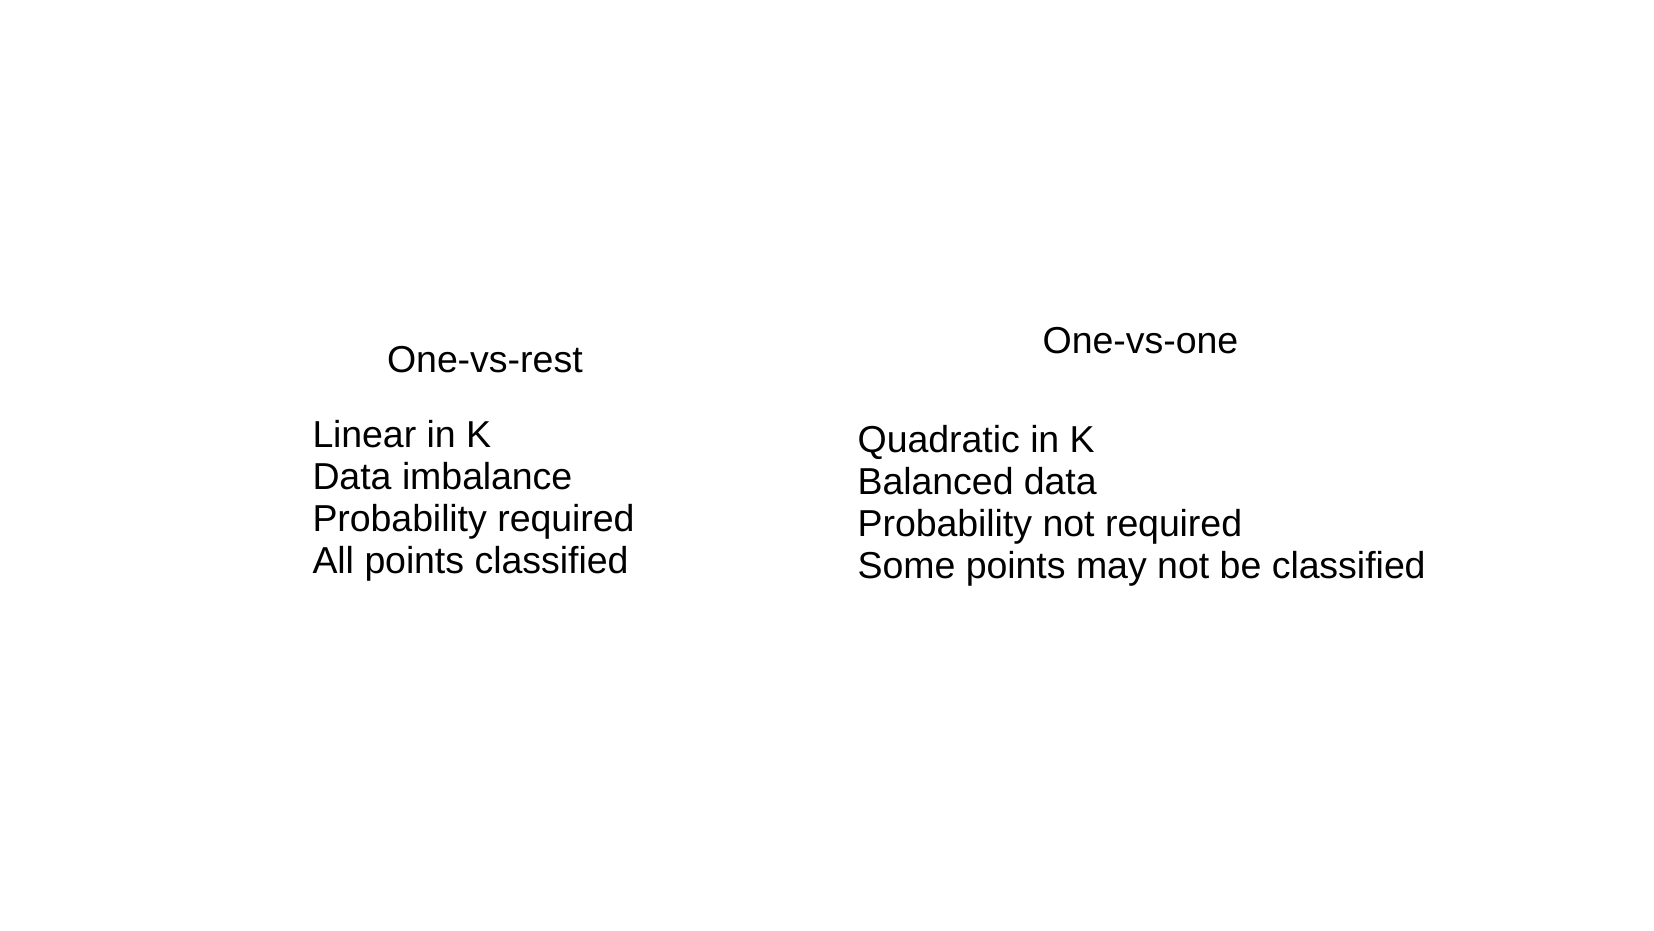

One-vs-one
One-vs-rest
Linear in K
Data imbalance
Probability required
All points classified
Quadratic in K
Balanced data
Probability not required
Some points may not be classified